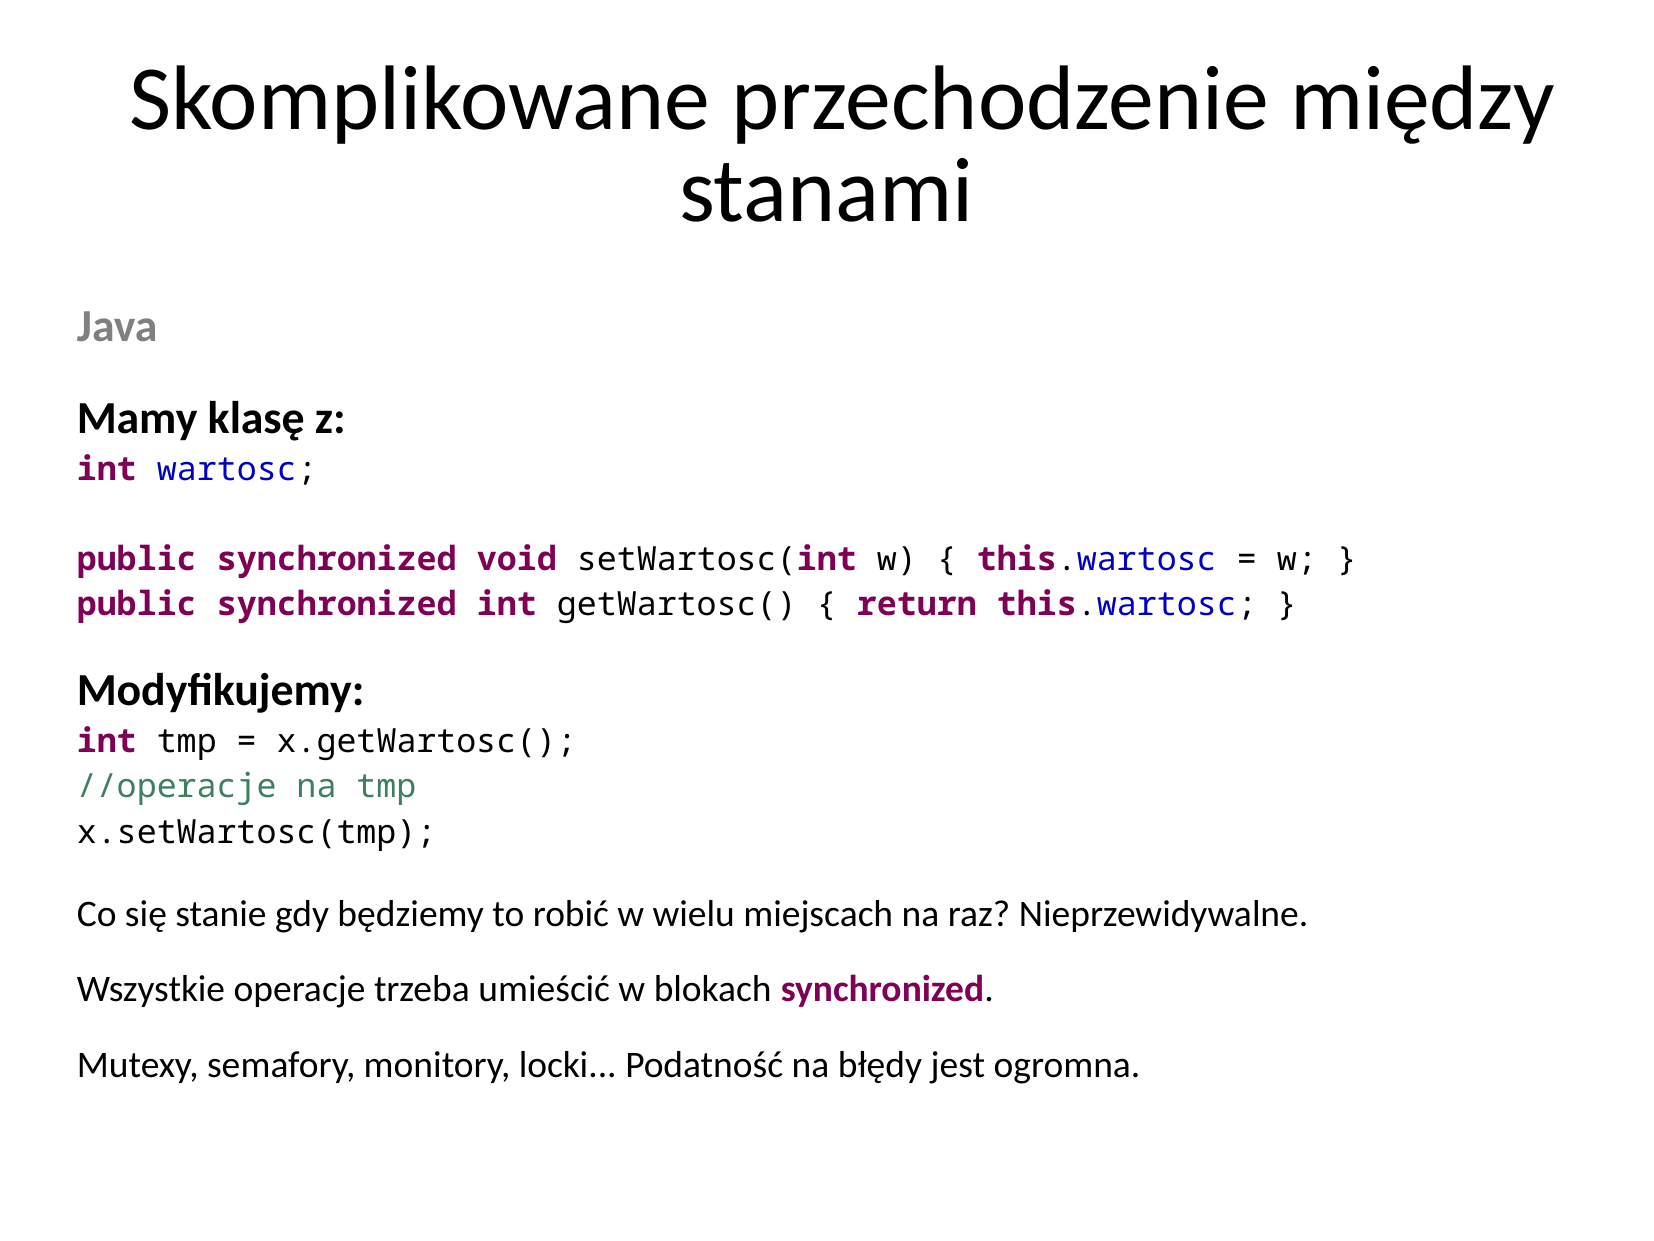

# Skomplikowane przechodzenie między stanami
Java
Mamy klasę z:
int wartosc;
public synchronized void setWartosc(int w) { this.wartosc = w; }
public synchronized int getWartosc() { return this.wartosc; }
Modyfikujemy:
int tmp = x.getWartosc();
//operacje na tmp
x.setWartosc(tmp);
Co się stanie gdy będziemy to robić w wielu miejscach na raz? Nieprzewidywalne.
Wszystkie operacje trzeba umieścić w blokach synchronized.
Mutexy, semafory, monitory, locki... Podatność na błędy jest ogromna.